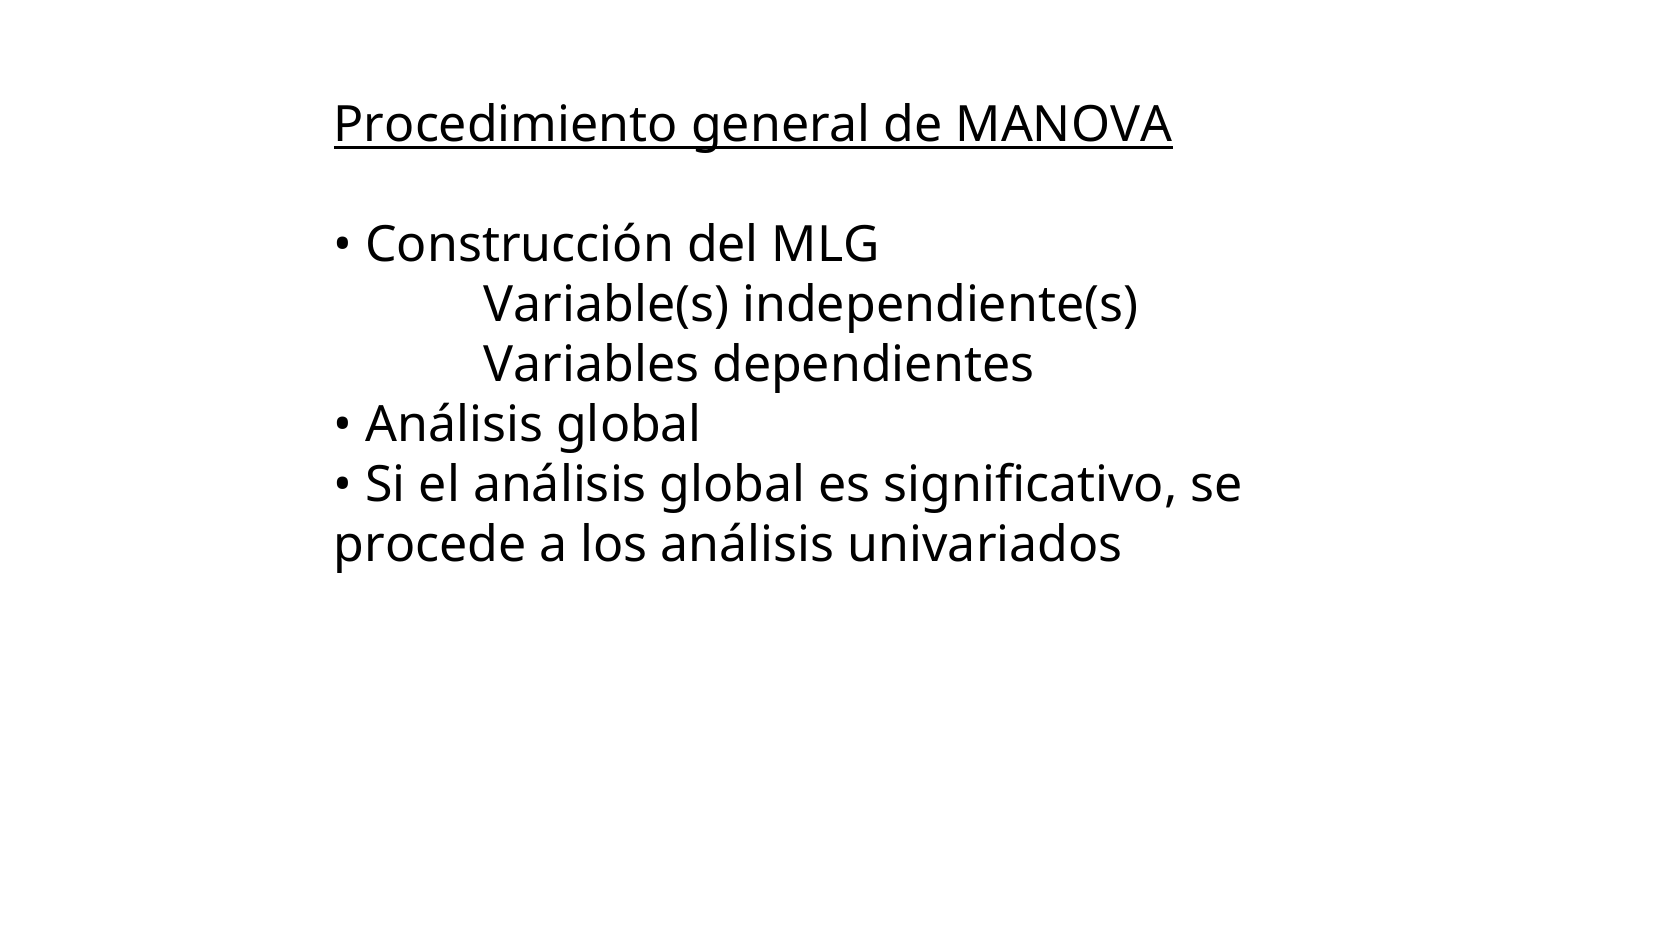

Procedimiento general de MANOVA
 Construcción del MLG
 	Variable(s) independiente(s)
 	Variables dependientes
 Análisis global
 Si el análisis global es significativo, se procede a los análisis univariados